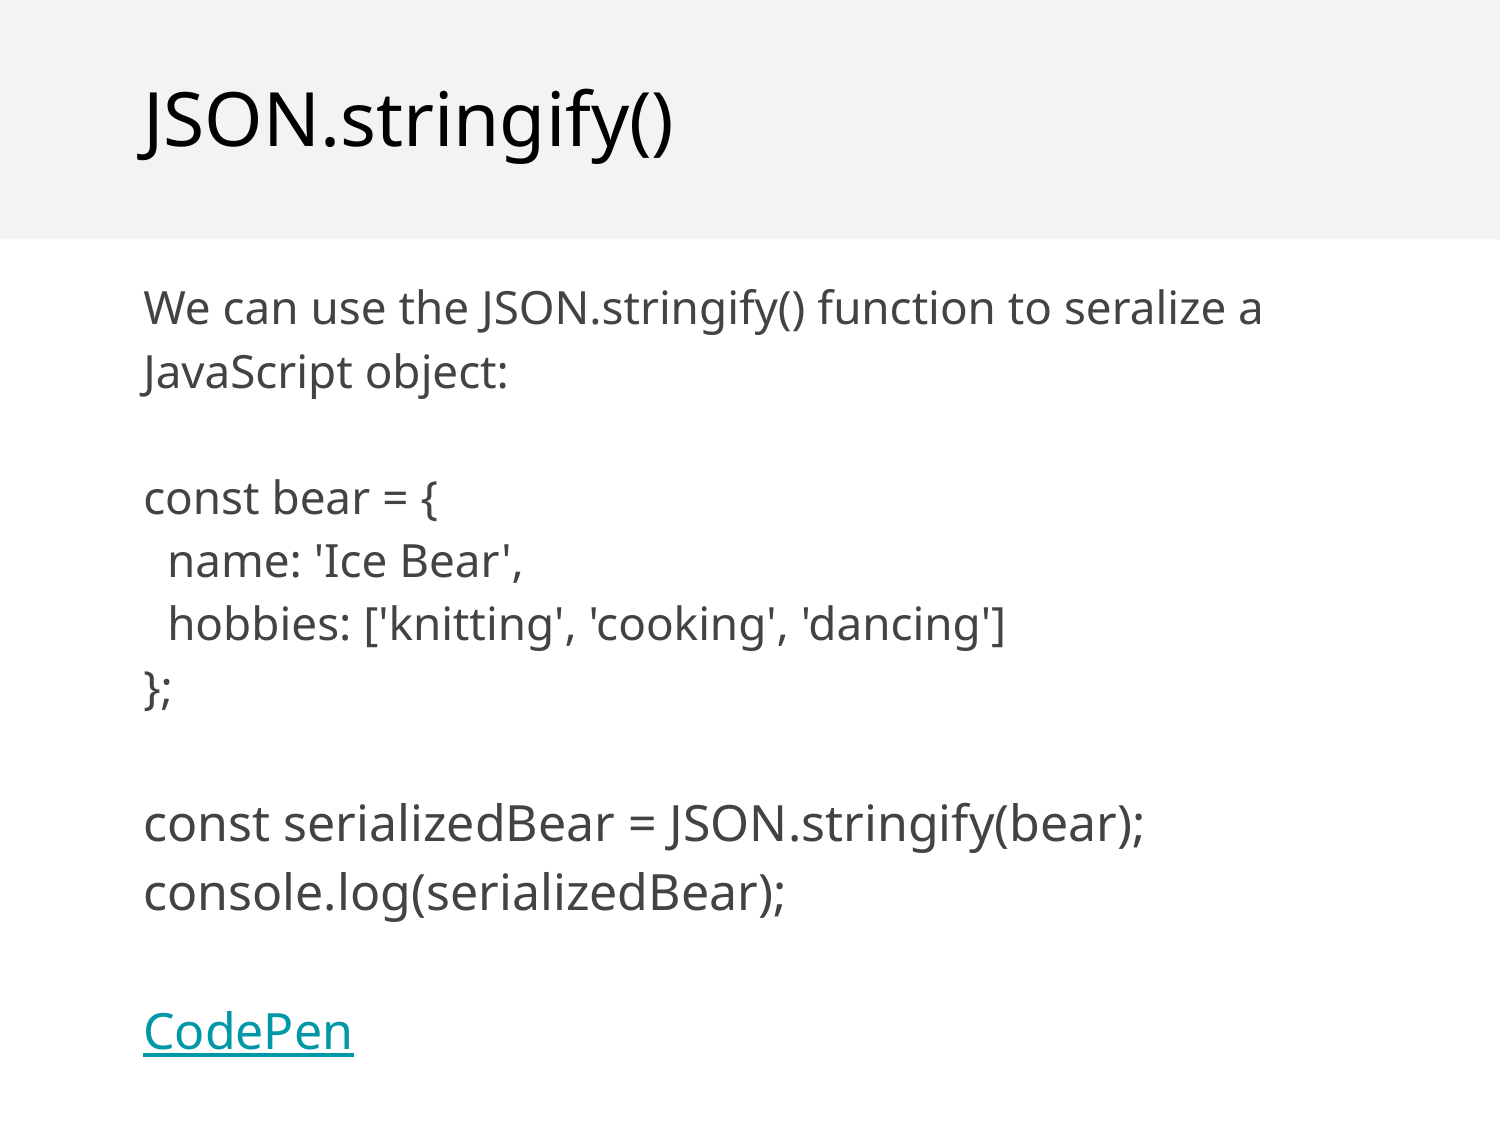

# JSON.stringify()
We can use the JSON.stringify() function to seralize a JavaScript object:
const bear = {
 name: 'Ice Bear',
 hobbies: ['knitting', 'cooking', 'dancing']
};
const serializedBear = JSON.stringify(bear);
console.log(serializedBear);
CodePen